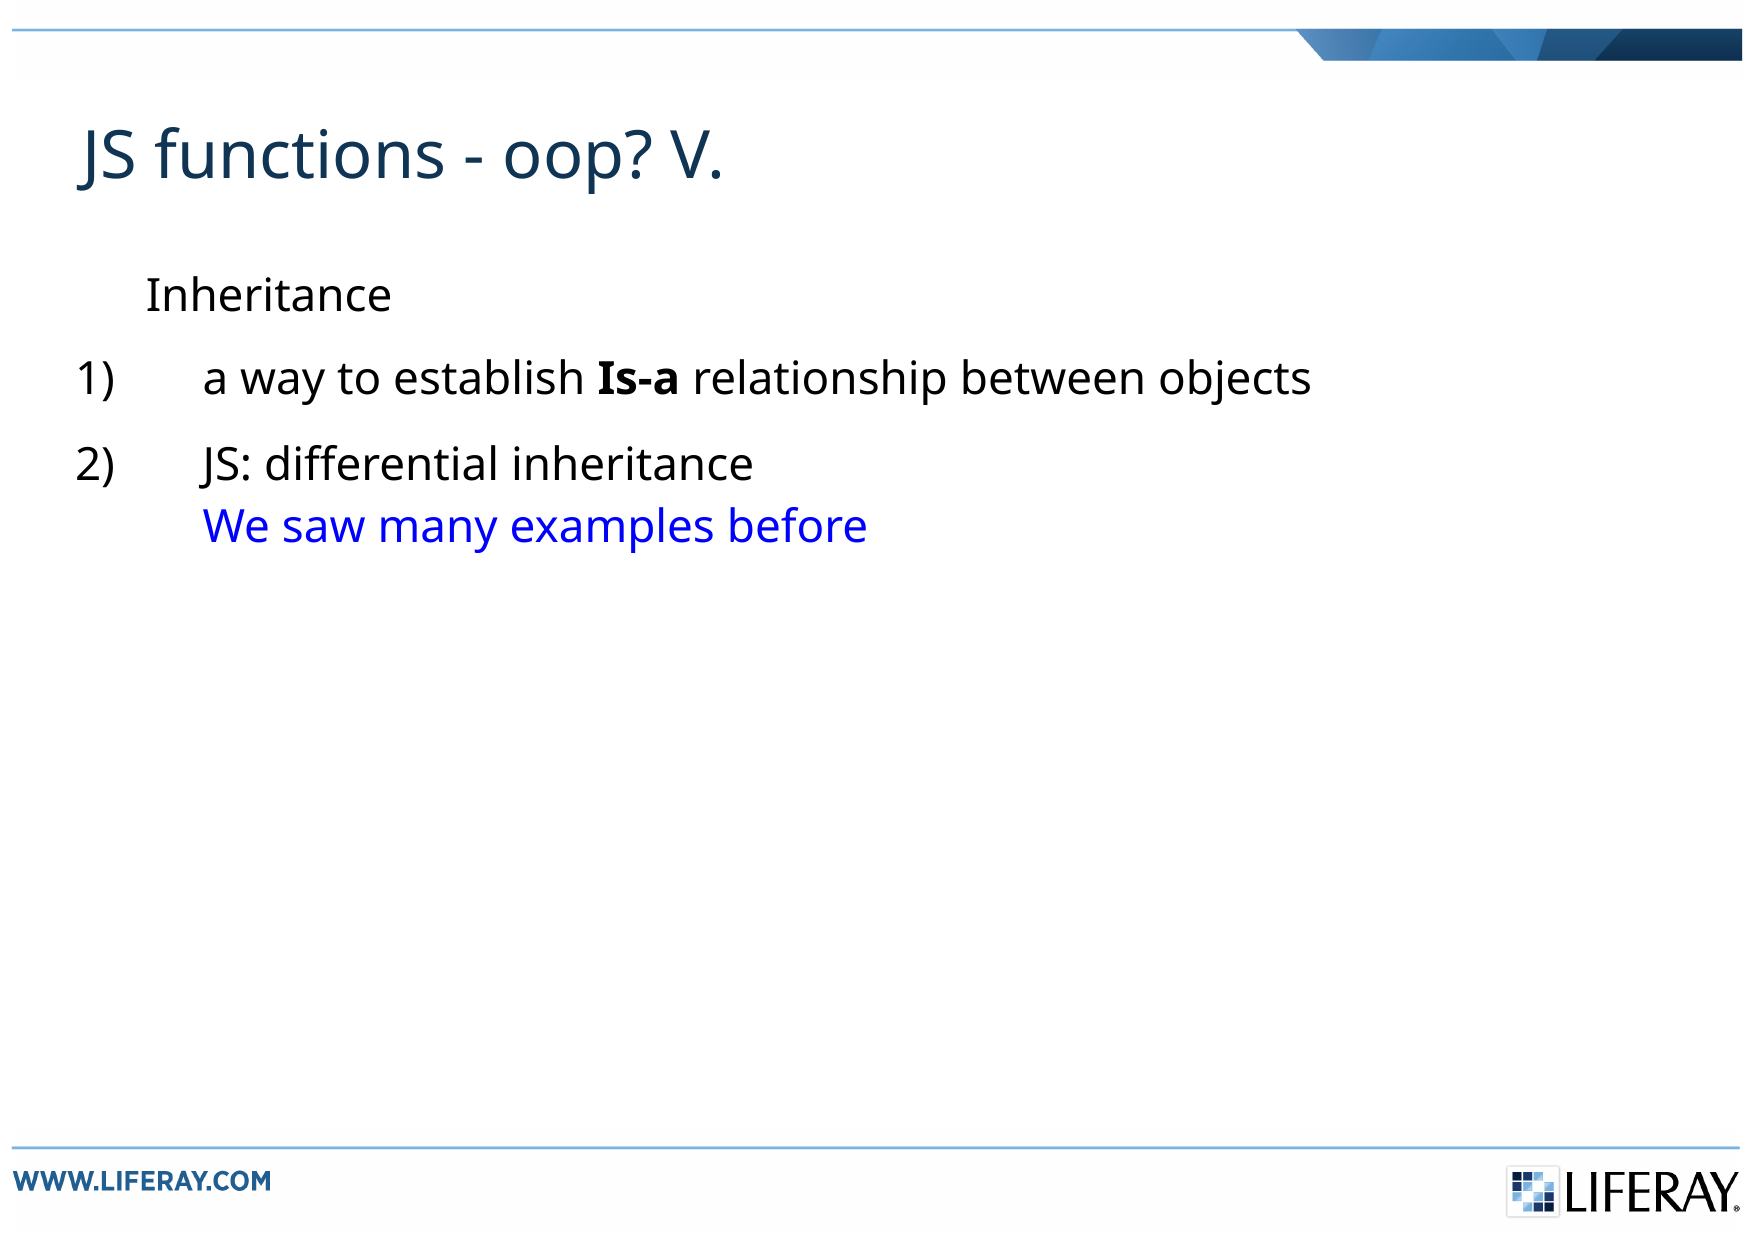

# JS functions - oop? V.
Inheritance
a way to establish Is-a relationship between objects
JS: differential inheritance
We saw many examples before